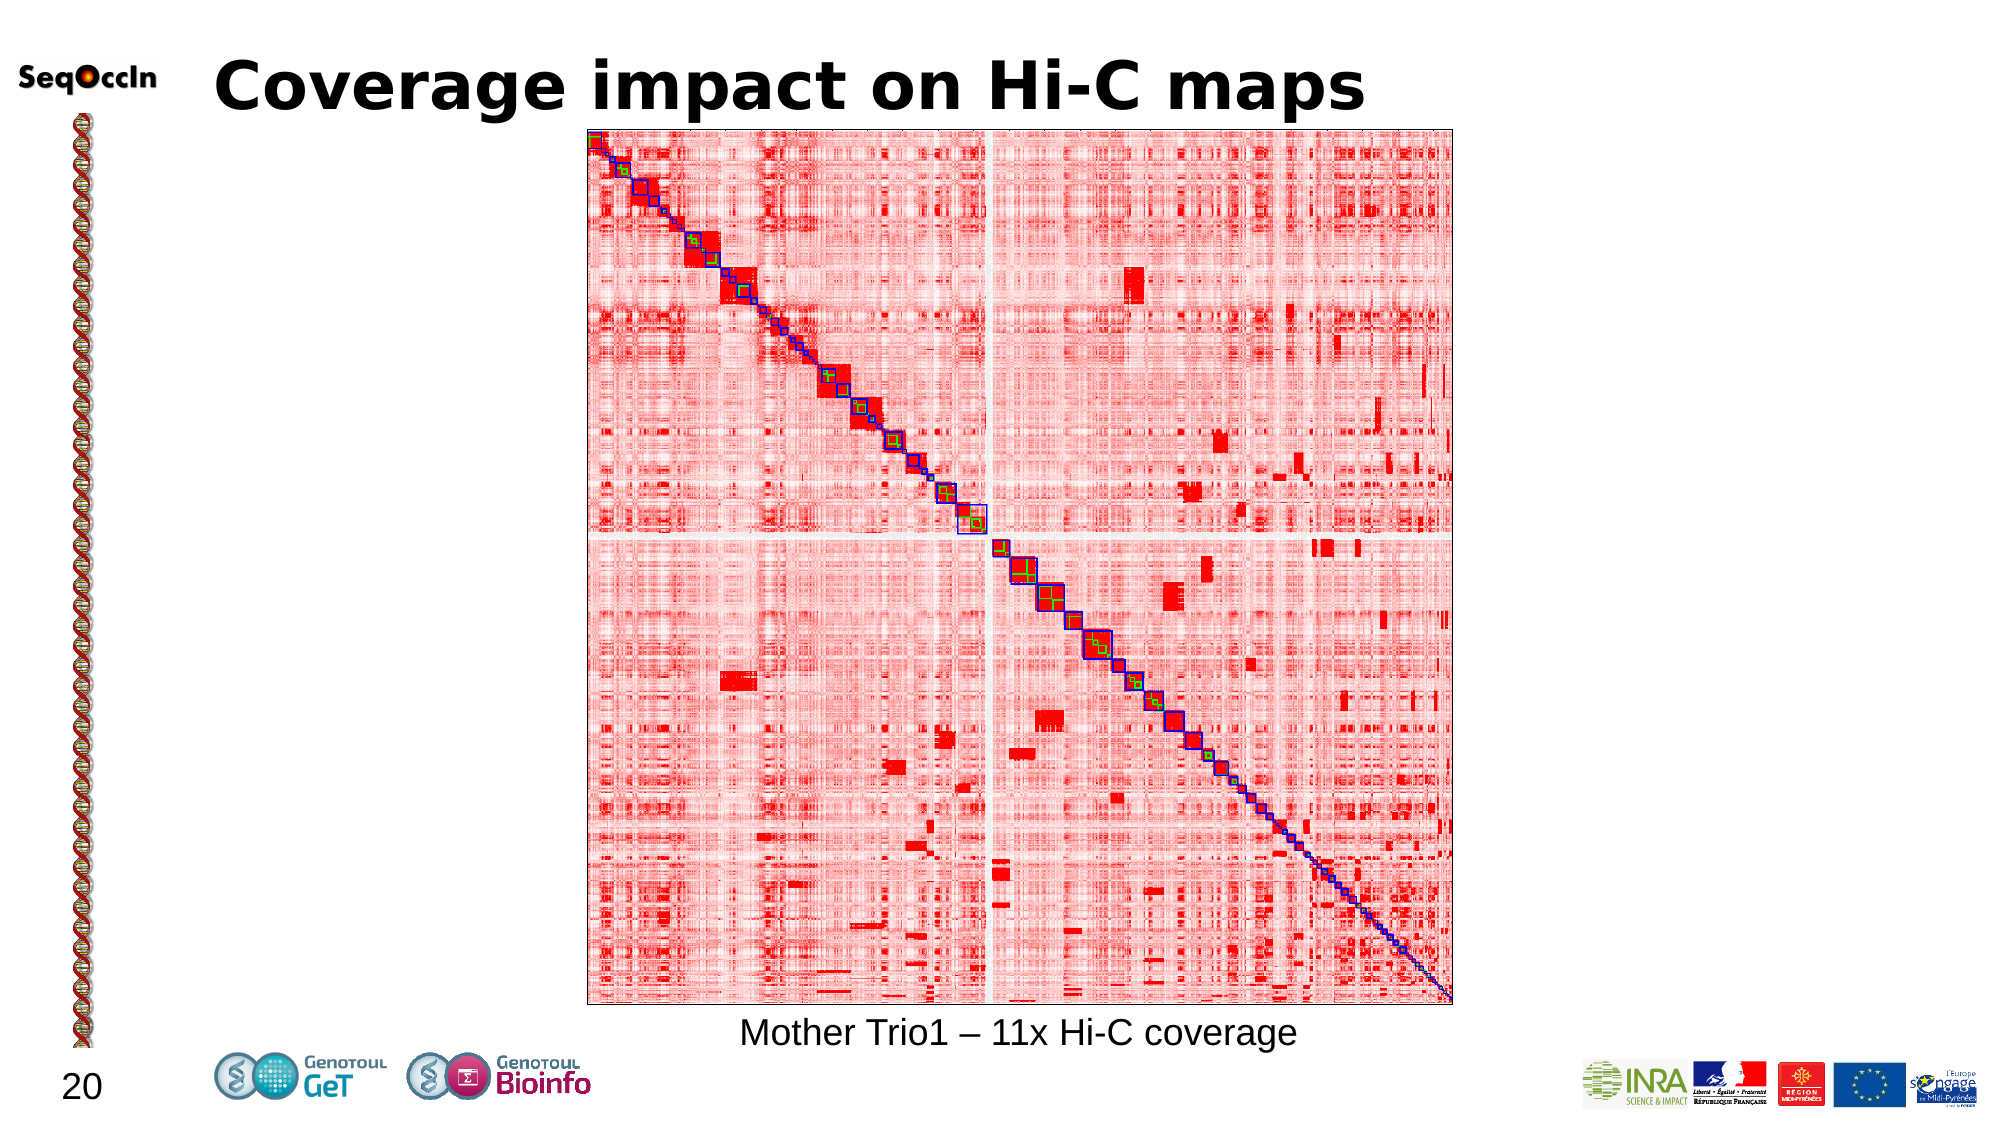

# Coverage impact on Hi-C maps
Mother Trio1 – 11x Hi-C coverage